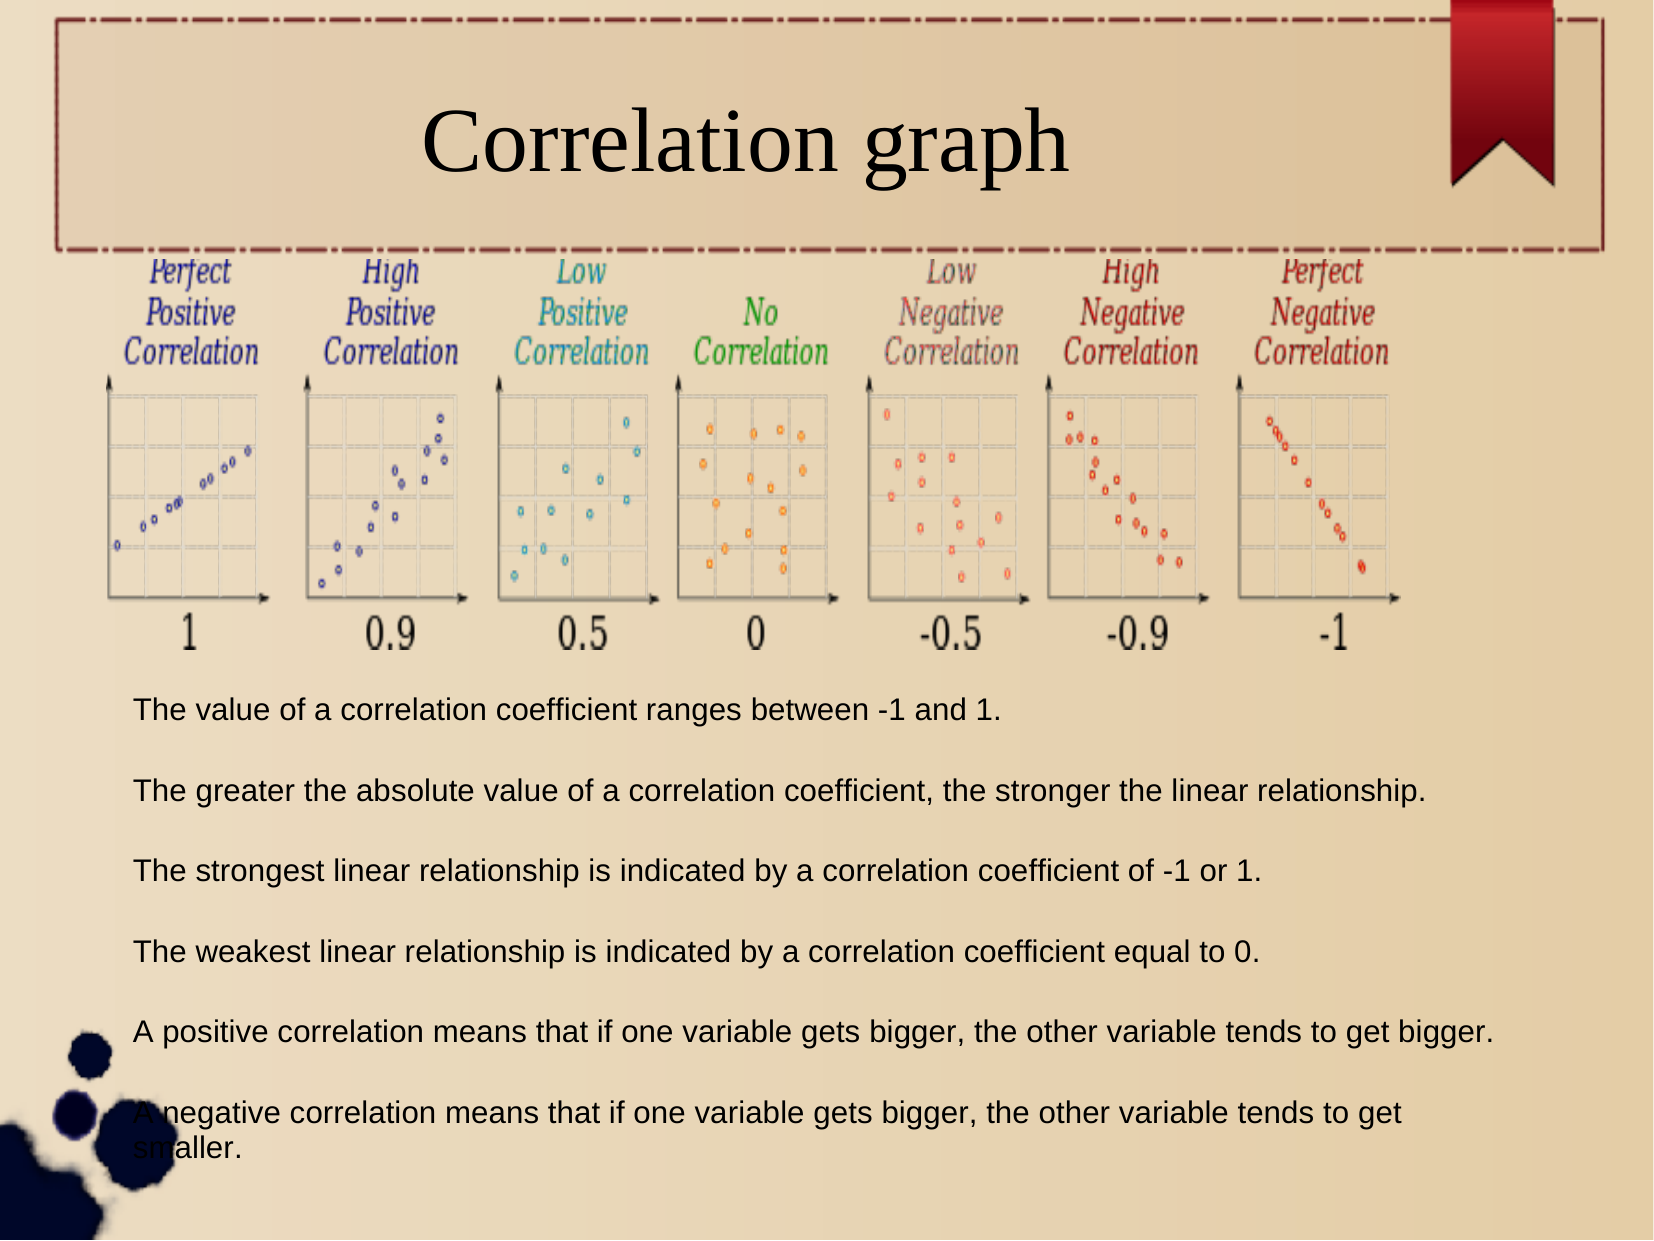

# Correlation graph
The value of a correlation coefficient ranges between -1 and 1.
The greater the absolute value of a correlation coefficient, the stronger the linear relationship.
The strongest linear relationship is indicated by a correlation coefficient of -1 or 1.
The weakest linear relationship is indicated by a correlation coefficient equal to 0.
A positive correlation means that if one variable gets bigger, the other variable tends to get bigger.
A negative correlation means that if one variable gets bigger, the other variable tends to get smaller.